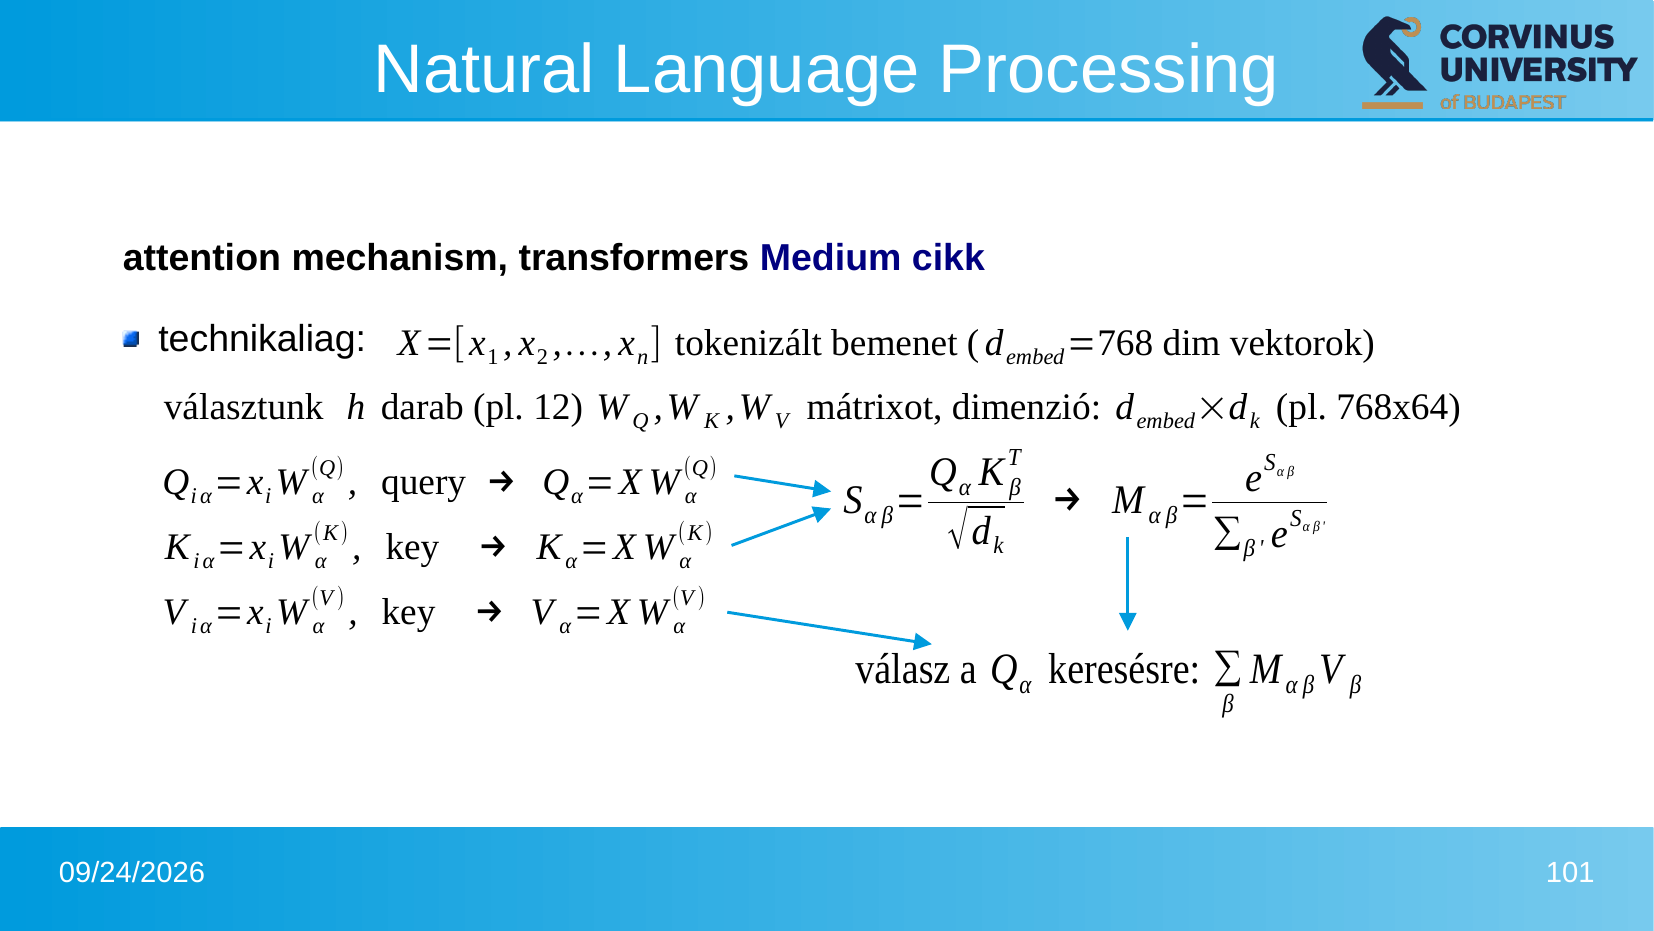

# Natural Language Processing
attention mechanism, transformers Medium cikk
technikaliag:
101